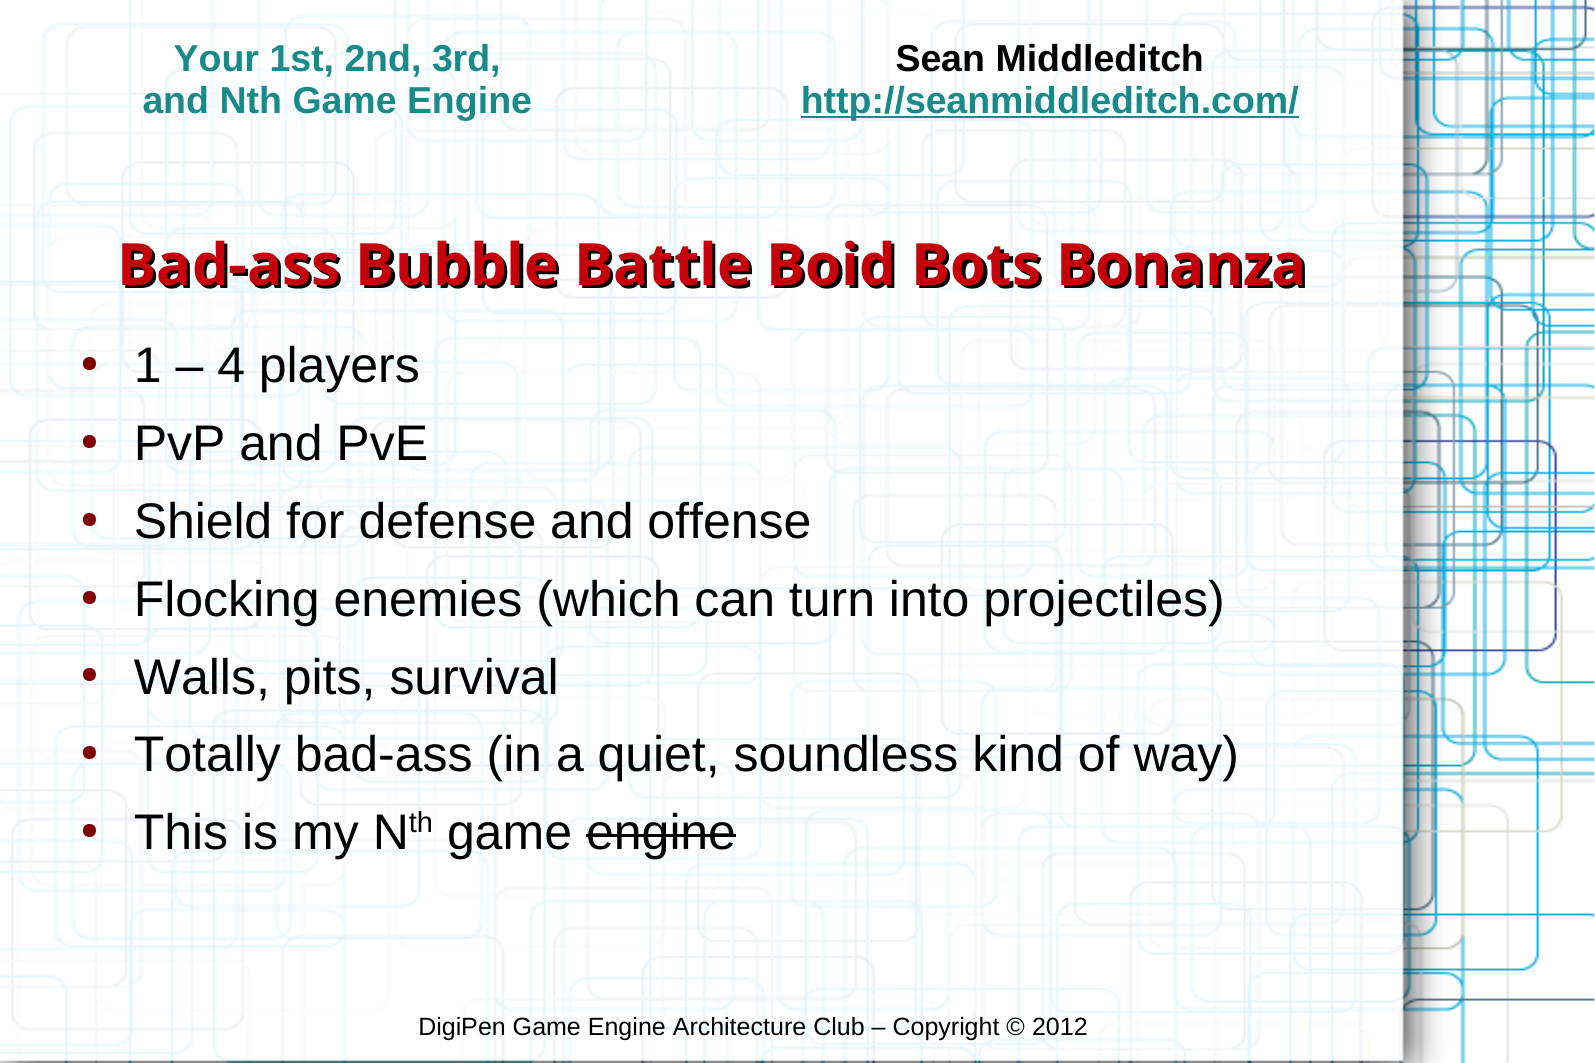

Your 1st, 2nd, 3rd,
and Nth Game Engine
Sean Middleditch
http://seanmiddleditch.com/
# Bad-ass Bubble Battle Boid Bots Bonanza
1 – 4 players
PvP and PvE
Shield for defense and offense
Flocking enemies (which can turn into projectiles)
Walls, pits, survival
Totally bad-ass (in a quiet, soundless kind of way)
This is my Nth game engine
DigiPen Game Engine Architecture Club – Copyright © 2012